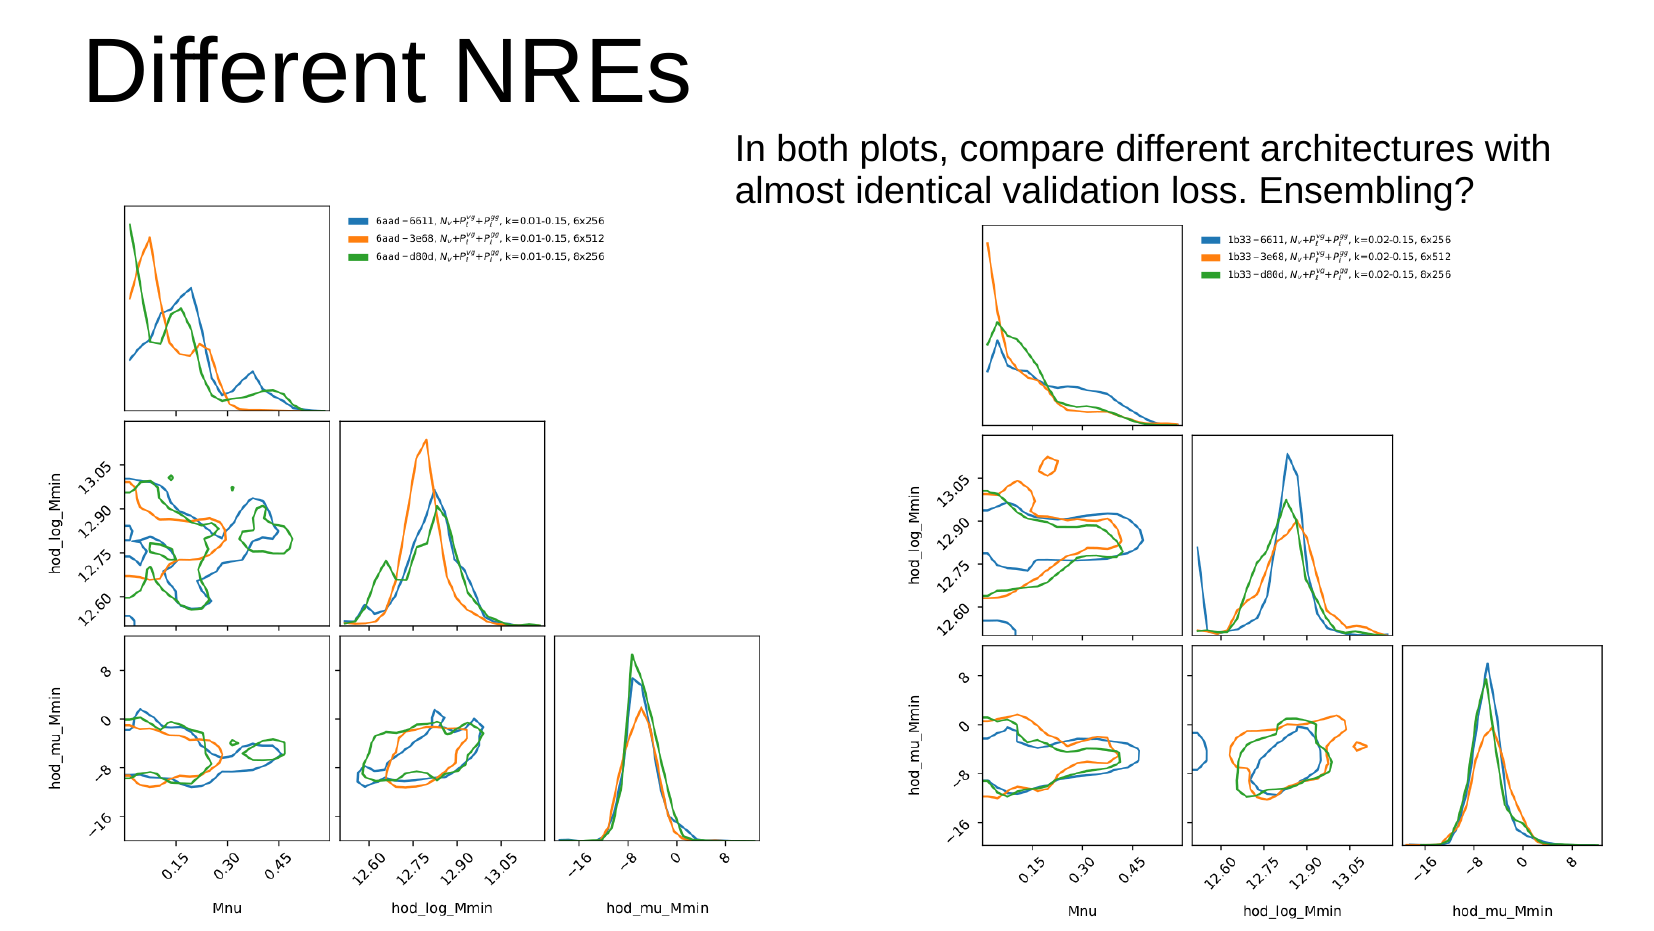

# Different NREs
In both plots, compare different architectures with almost identical validation loss. Ensembling?